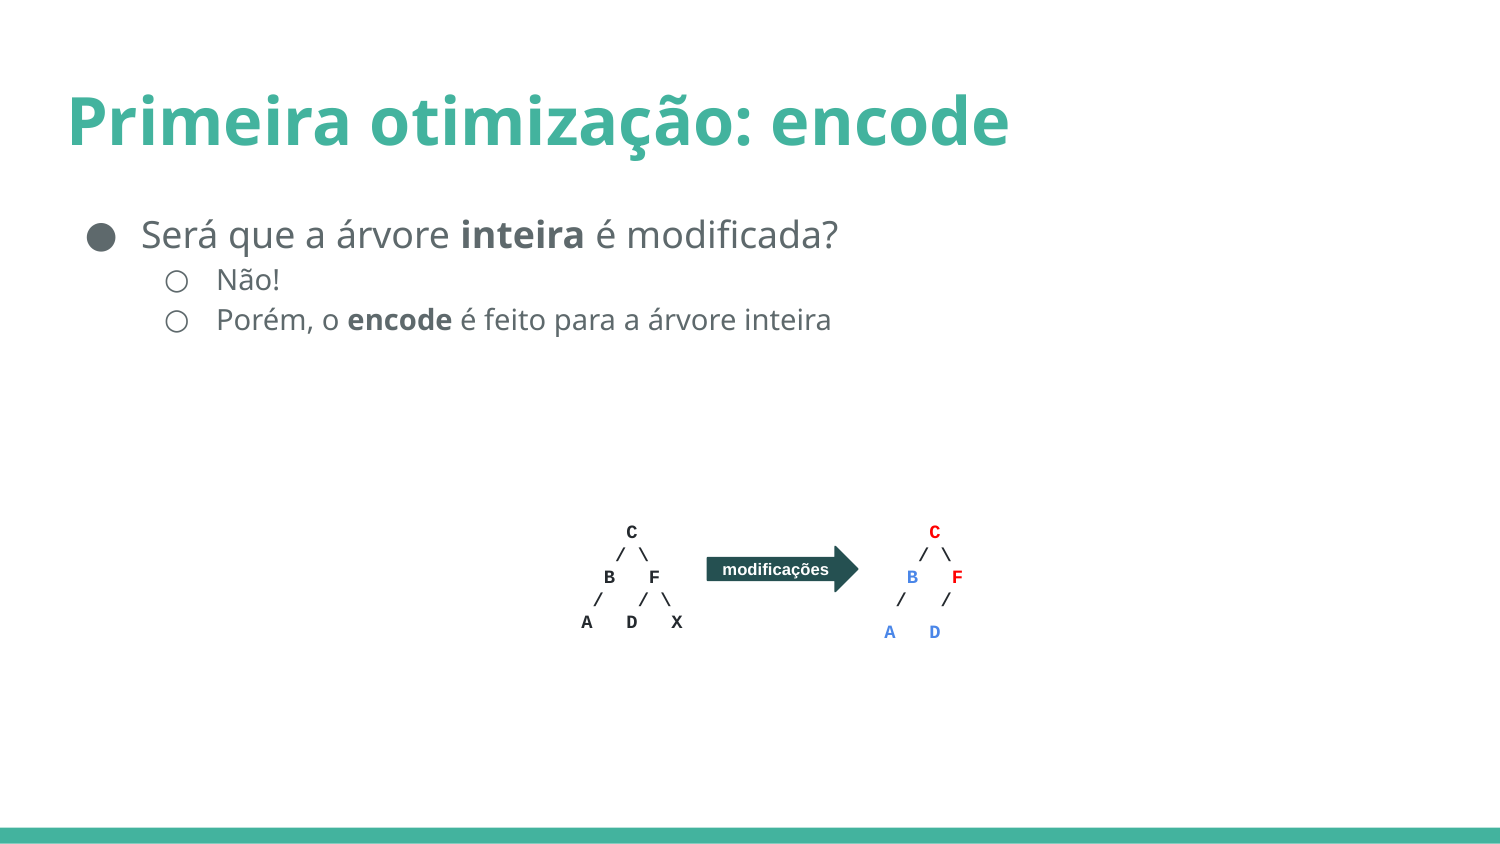

# Primeira otimização: encode
Será que a árvore inteira é modificada?
Não!
Porém, o encode é feito para a árvore inteira
 C
 / \
 B F
 / / \
A D X
 C
 / \
 B F
 / /
A D
modificações